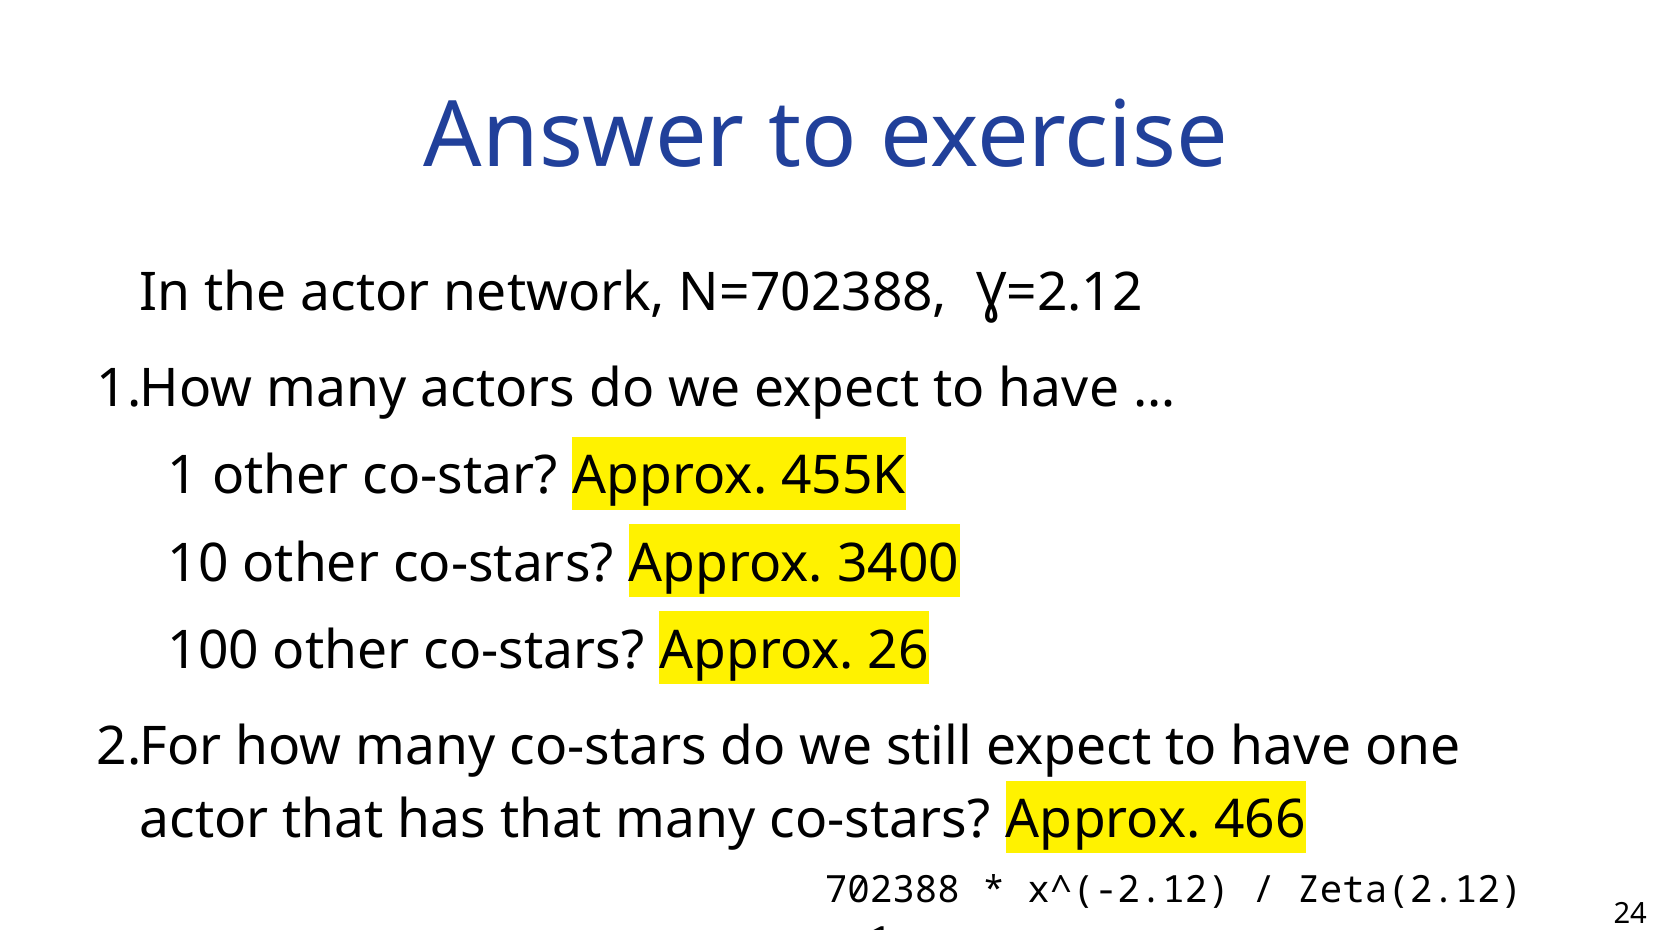

# Answer to exercise
In the actor network, N=702388, Ɣ=2.12
How many actors do we expect to have …
1 other co-star? Approx. 455K
10 other co-stars? Approx. 3400
100 other co-stars? Approx. 26
For how many co-stars do we still expect to have one actor that has that many co-stars? Approx. 466
702388 * x^(-2.12) / Zeta(2.12) = 1
24